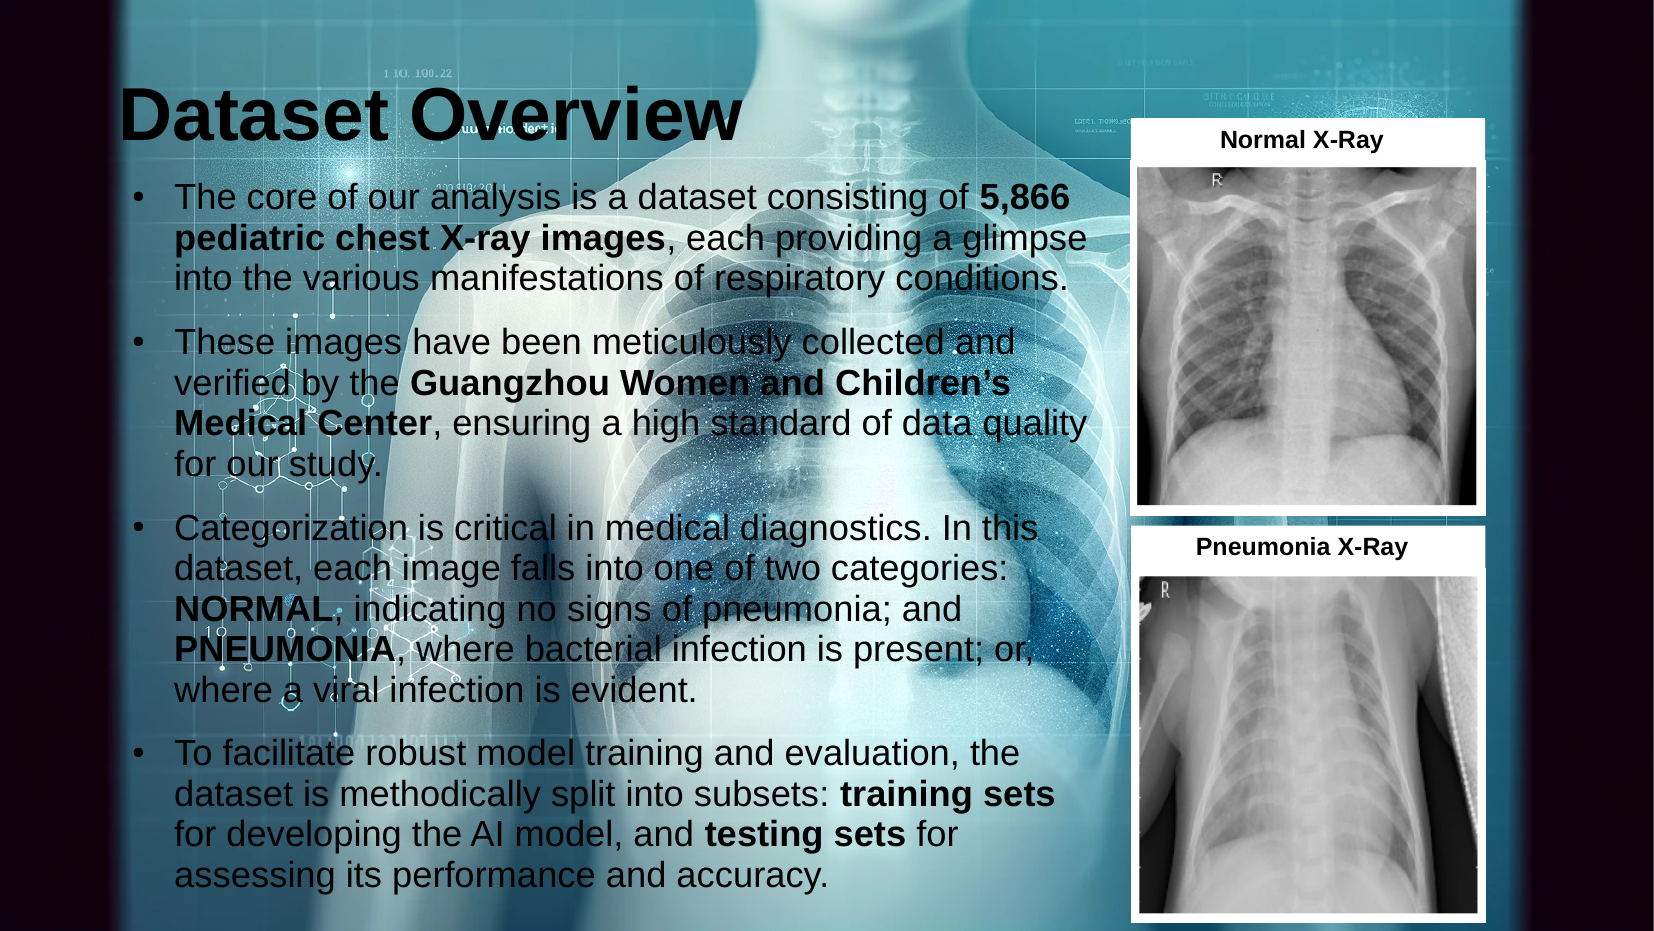

# Dataset Overview
Normal X-Ray
The core of our analysis is a dataset consisting of 5,866 pediatric chest X-ray images, each providing a glimpse into the various manifestations of respiratory conditions.
These images have been meticulously collected and verified by the Guangzhou Women and Children’s Medical Center, ensuring a high standard of data quality for our study.
Categorization is critical in medical diagnostics. In this dataset, each image falls into one of two categories: NORMAL, indicating no signs of pneumonia; and PNEUMONIA, where bacterial infection is present; or, where a viral infection is evident.
To facilitate robust model training and evaluation, the dataset is methodically split into subsets: training sets for developing the AI model, and testing sets for assessing its performance and accuracy.
Pneumonia X-Ray